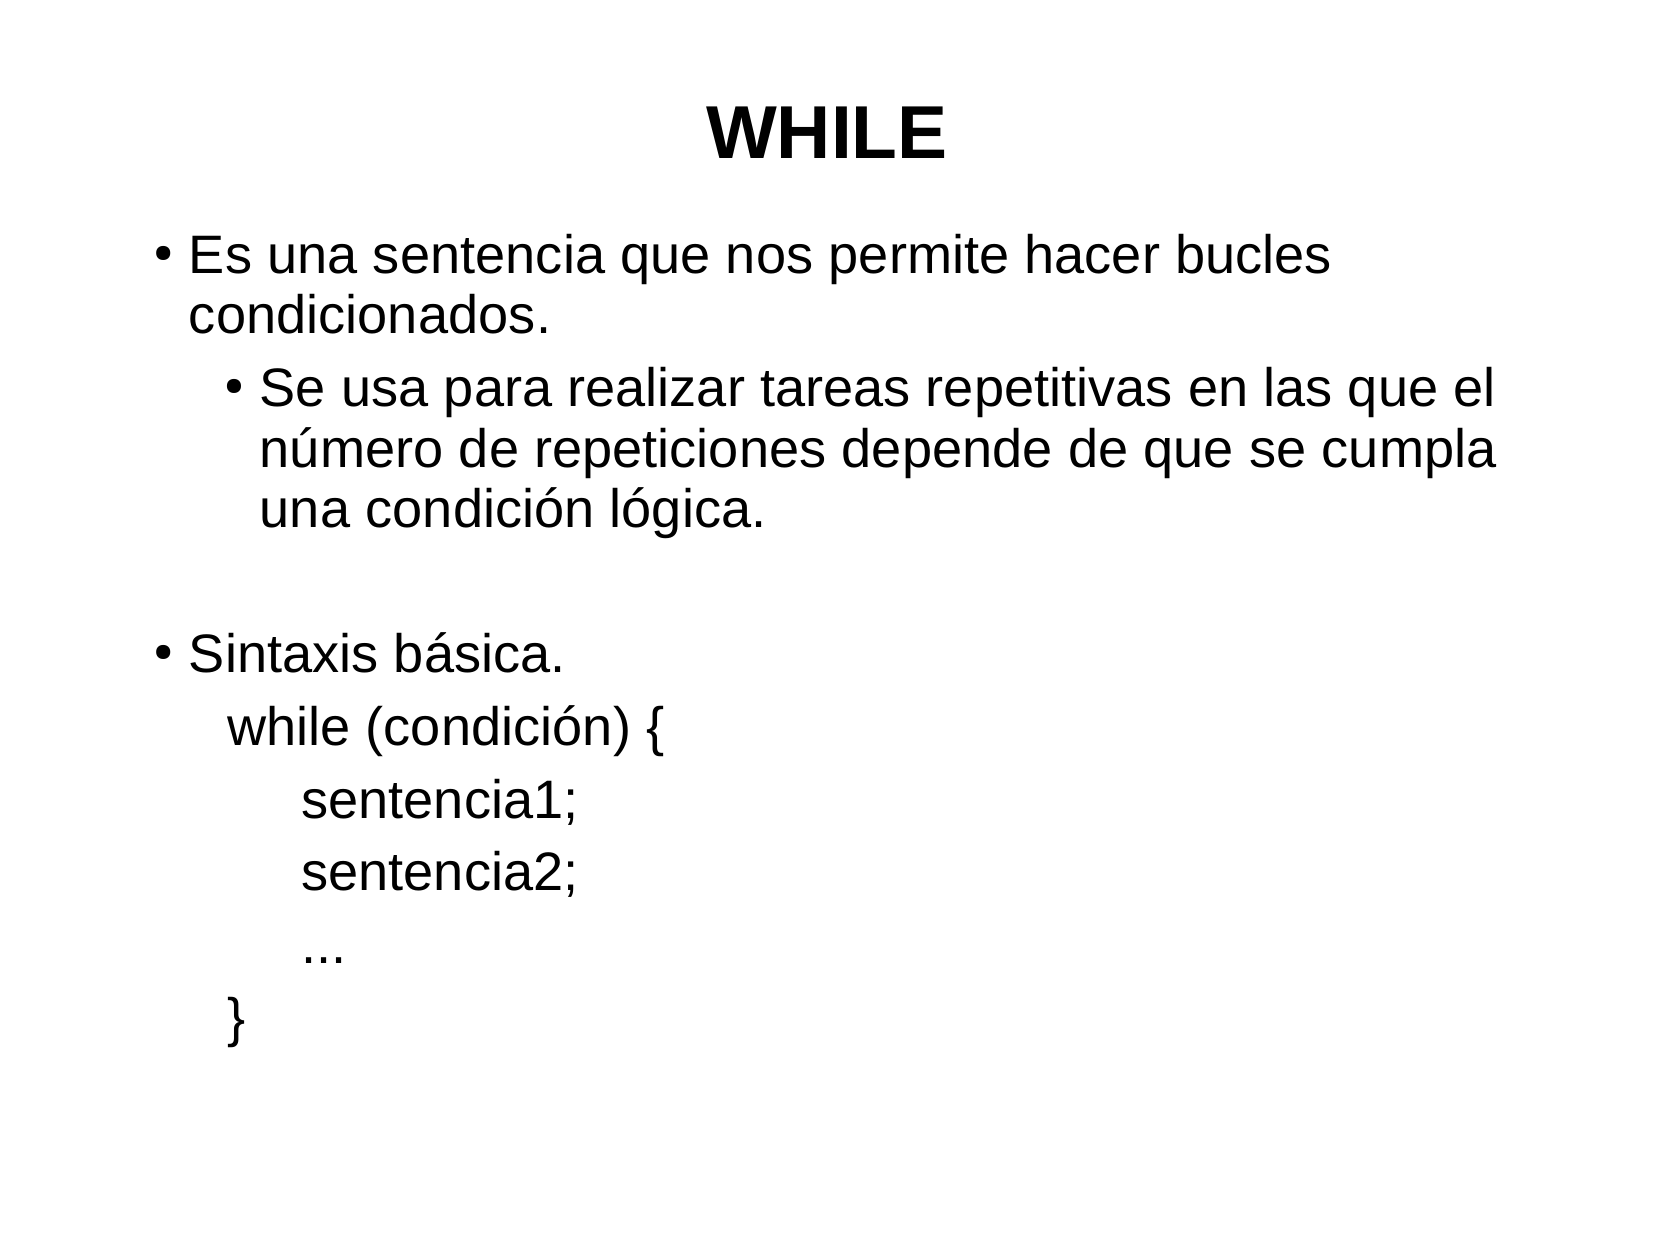

# WHILE
Es una sentencia que nos permite hacer bucles condicionados.
Se usa para realizar tareas repetitivas en las que el número de repeticiones depende de que se cumpla una condición lógica.
Sintaxis básica.
	while (condición) {
		sentencia1;
		sentencia2;
		...
	}